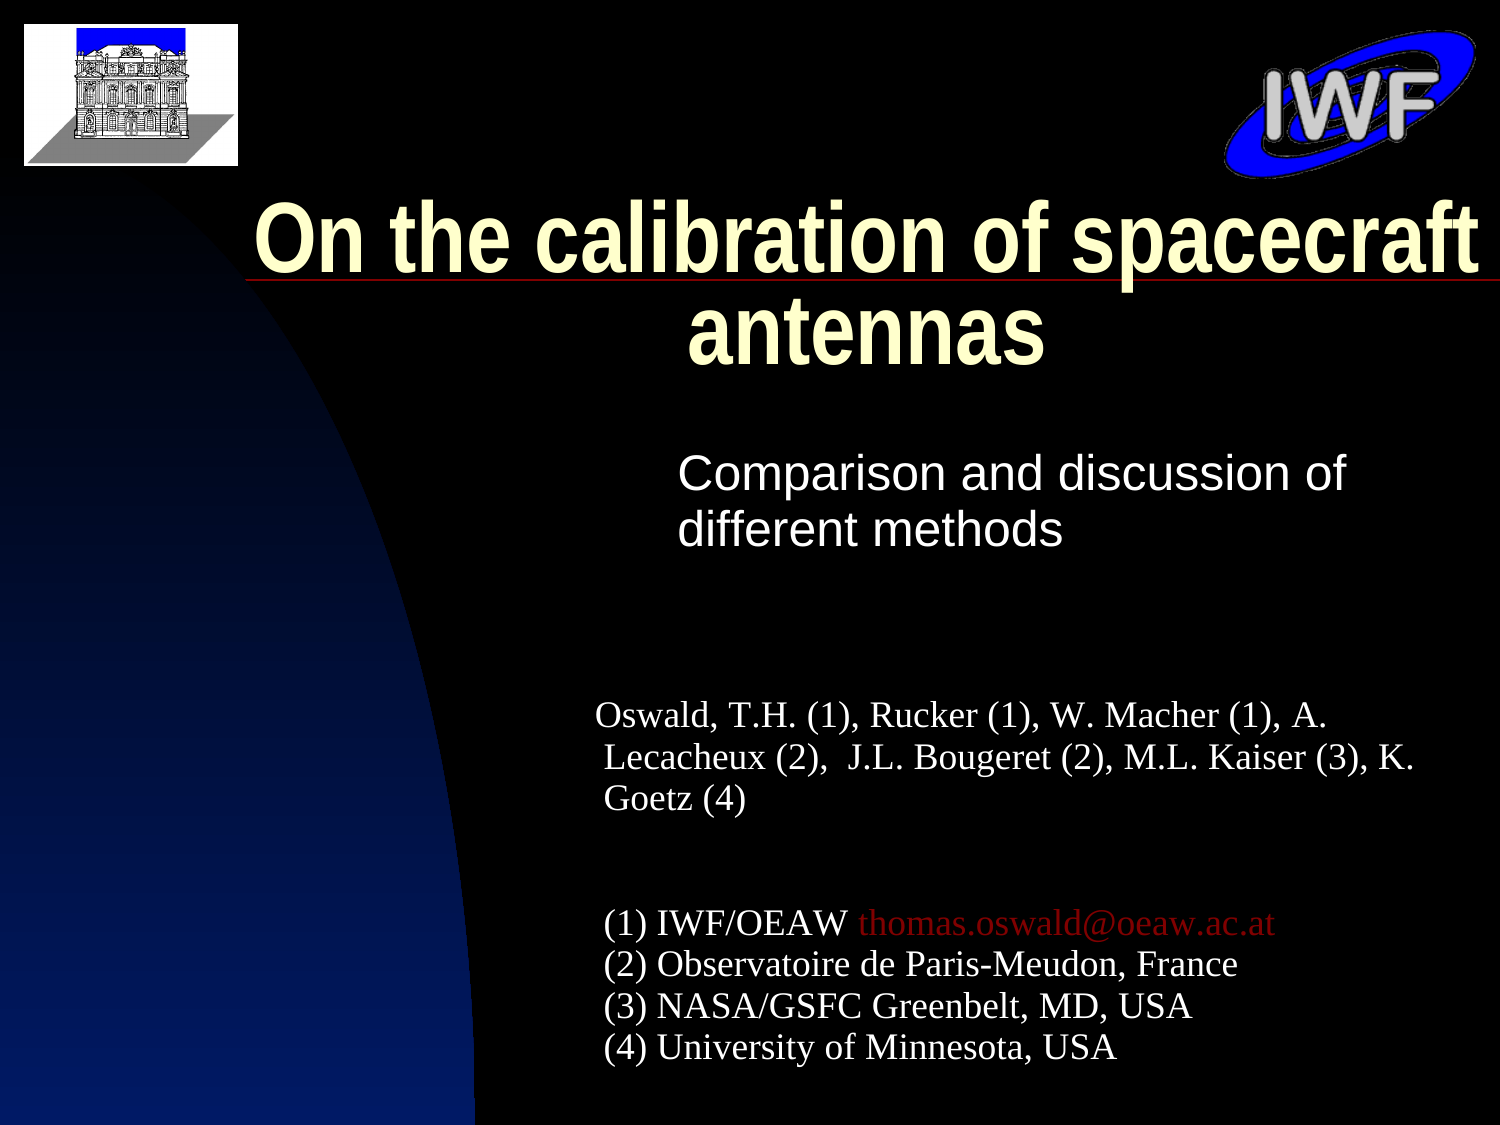

On the calibration of spacecraft antennas
# Comparison and discussion of different methods
 Oswald, T.H. (1), Rucker (1), W. Macher (1), A. Lecacheux (2), J.L. Bougeret (2), M.L. Kaiser (3), K. Goetz (4)
	(1) IWF/OEAW thomas.oswald@oeaw.ac.at
	(2) Observatoire de Paris-Meudon, France
	(3) NASA/GSFC Greenbelt, MD, USA
	(4) University of Minnesota, USA